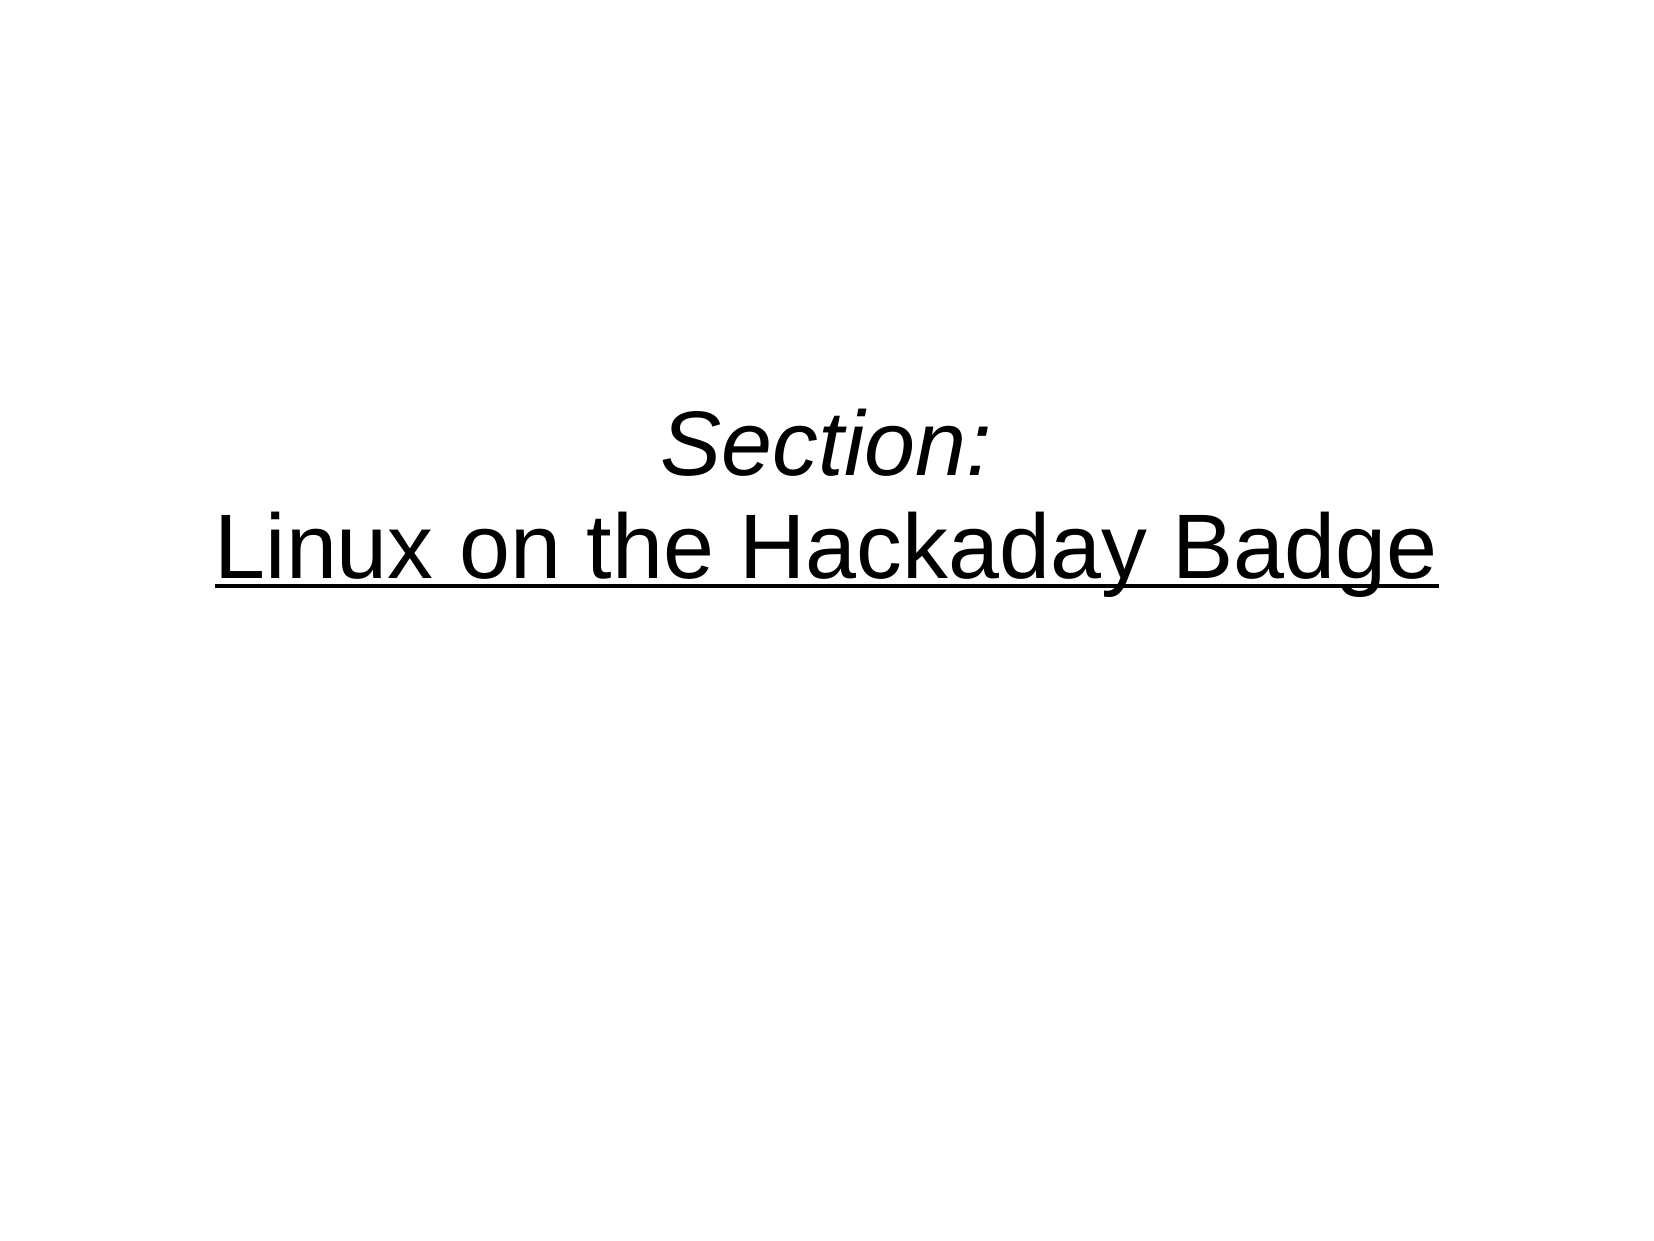

# Section: Linux on the Hackaday Badge